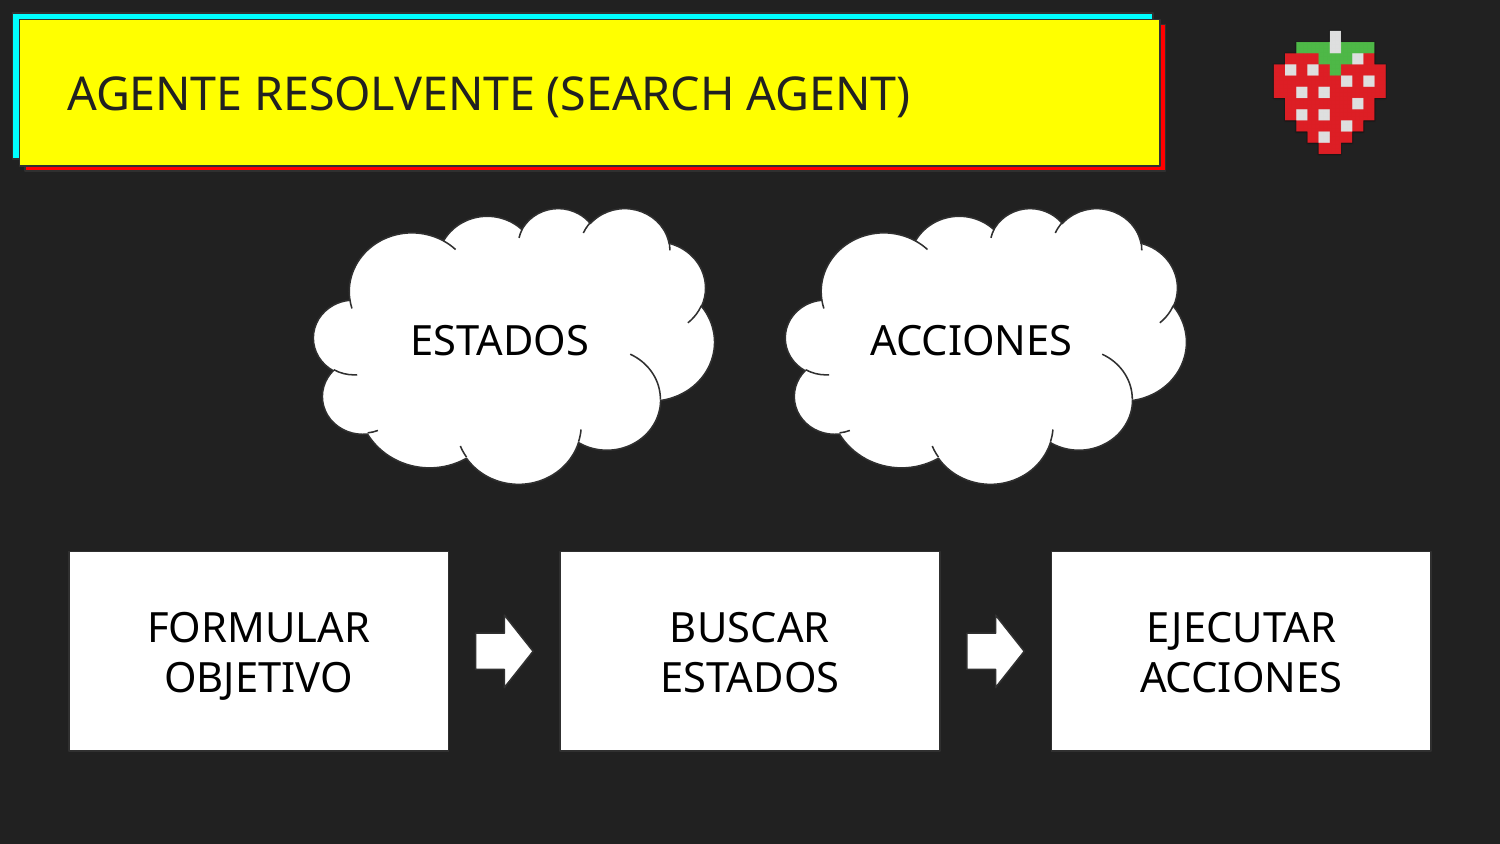

# AGENTE RESOLVENTE (SEARCH AGENT)
ESTADOS
ACCIONES
FORMULAR
OBJETIVO
BUSCAR
ESTADOS
EJECUTAR
ACCIONES